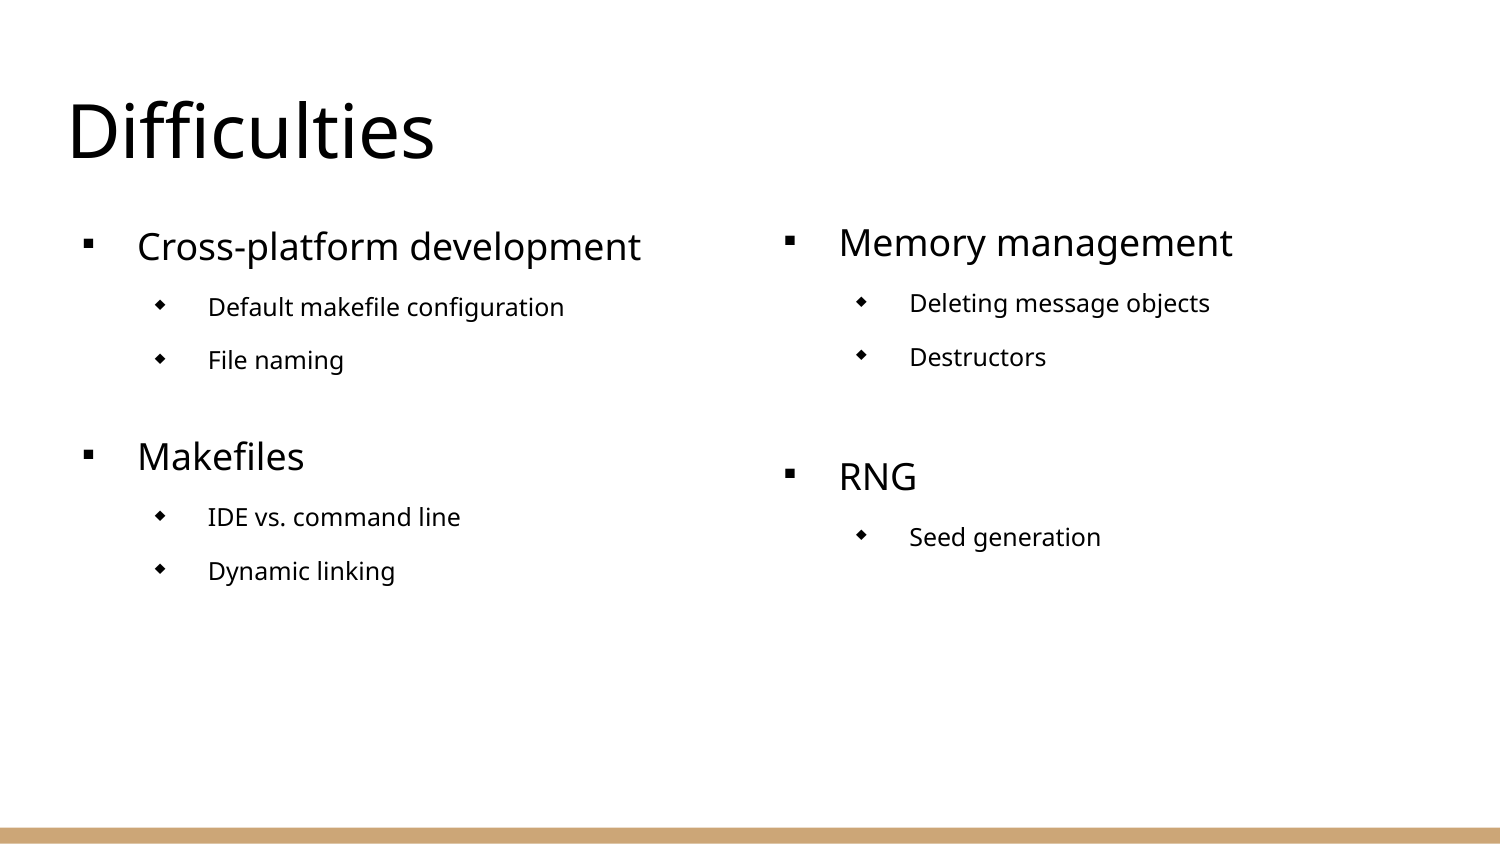

# Difficulties
Cross-platform development
Default makefile configuration
File naming
Makefiles
IDE vs. command line
Dynamic linking
Memory management
Deleting message objects
Destructors
RNG
Seed generation